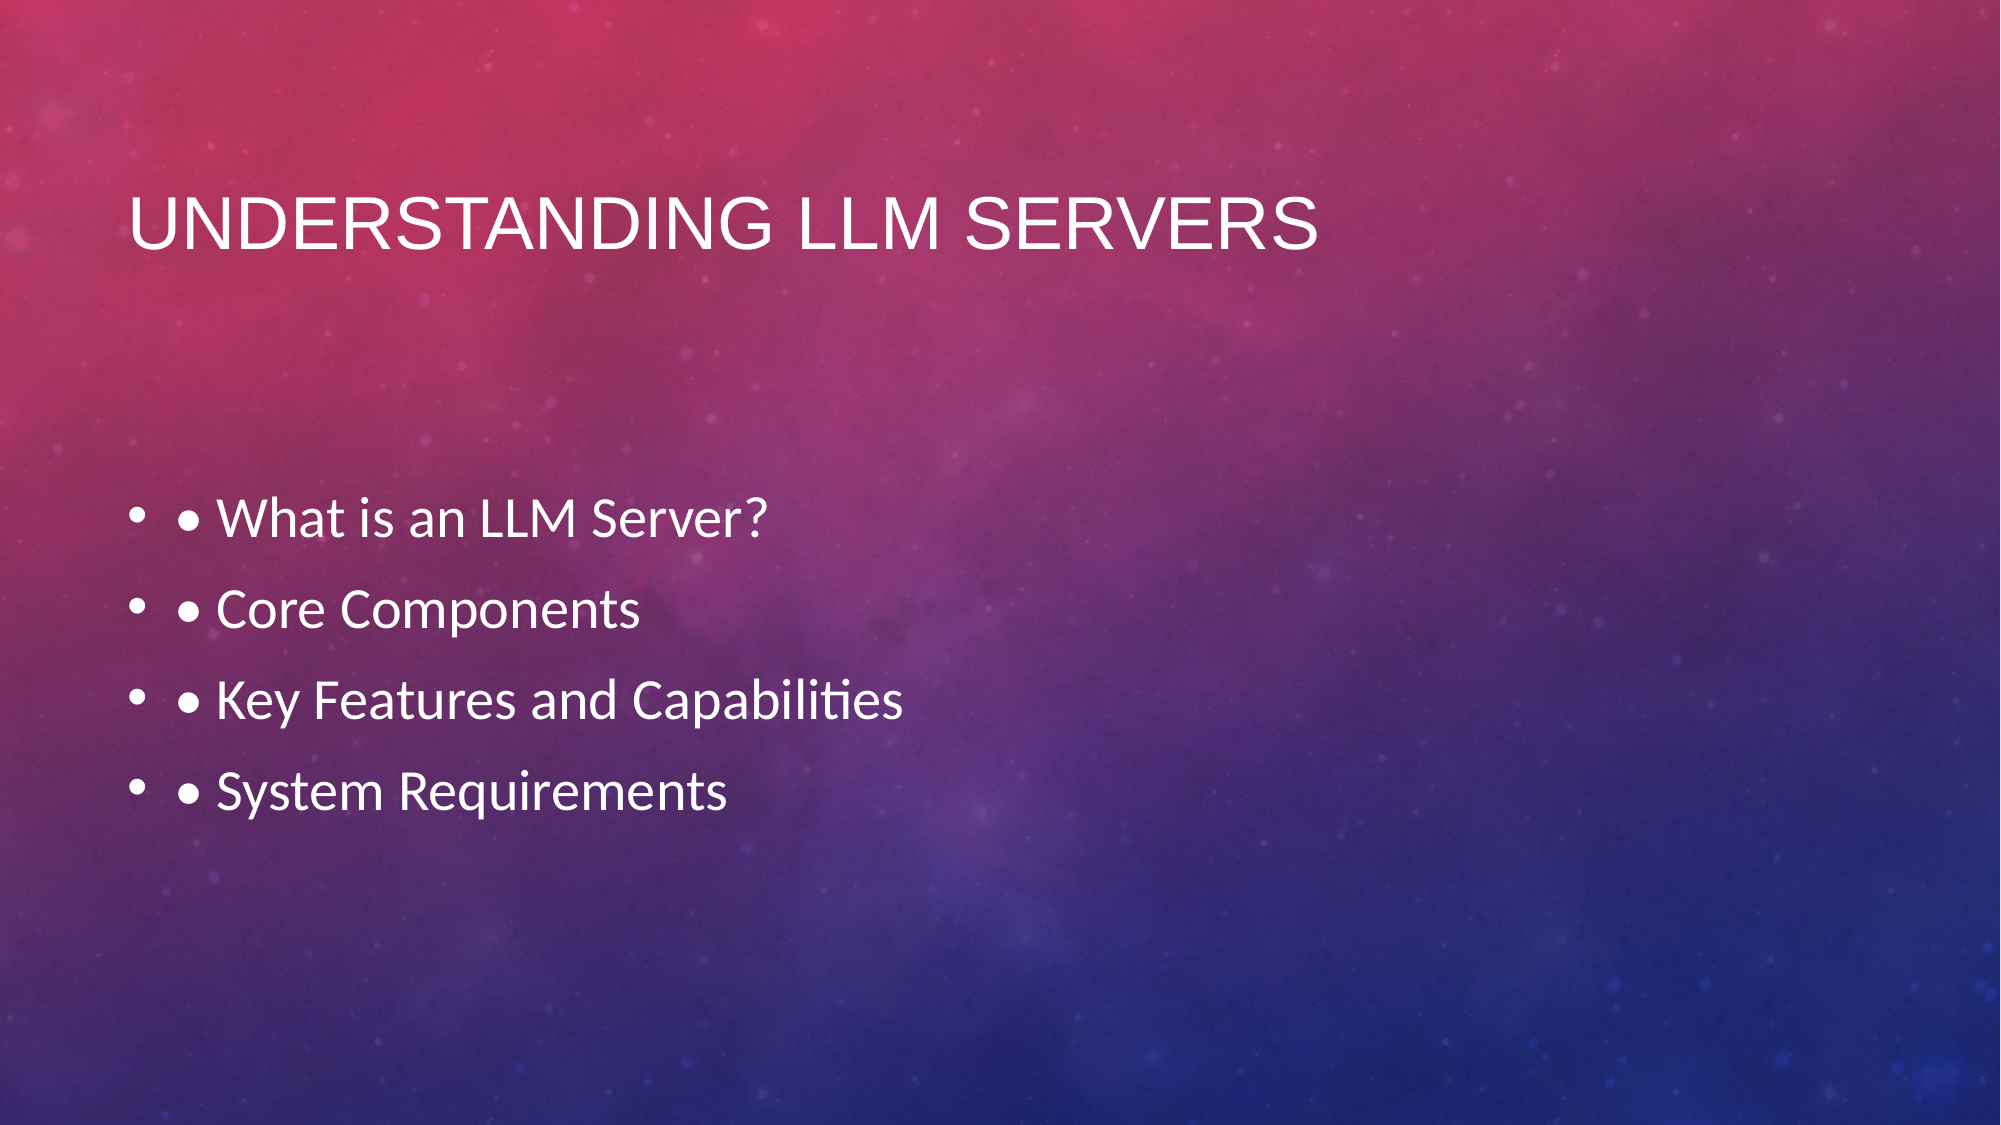

# Understanding LLM Servers
• What is an LLM Server?
• Core Components
• Key Features and Capabilities
• System Requirements